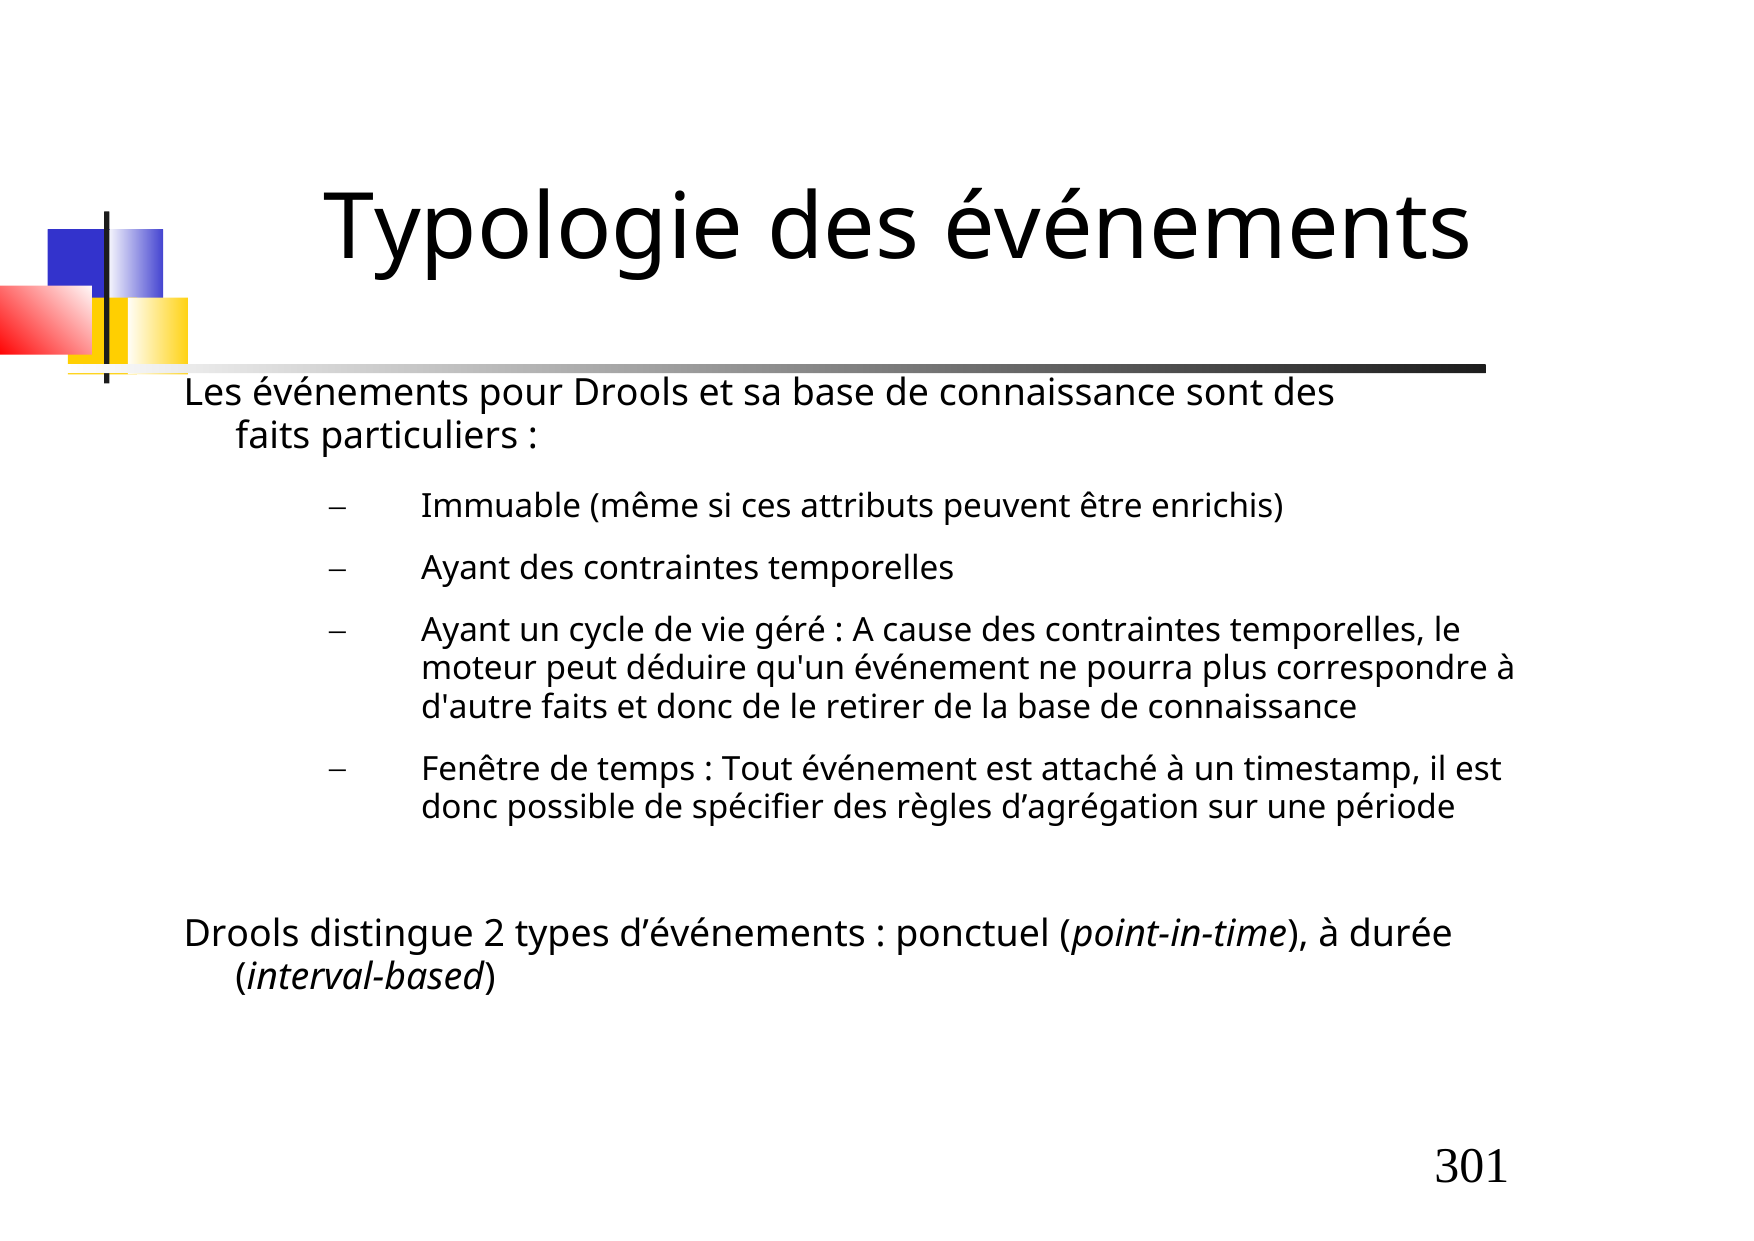

# Typologie des événements
Les événements pour Drools et sa base de connaissance sont des faits particuliers :
Immuable (même si ces attributs peuvent être enrichis)
Ayant des contraintes temporelles
Ayant un cycle de vie géré : A cause des contraintes temporelles, le moteur peut déduire qu'un événement ne pourra plus correspondre à d'autre faits et donc de le retirer de la base de connaissance
Fenêtre de temps : Tout événement est attaché à un timestamp, il est donc possible de spécifier des règles d’agrégation sur une période
Drools distingue 2 types d’événements : ponctuel (point-in-time), à durée (interval-based)